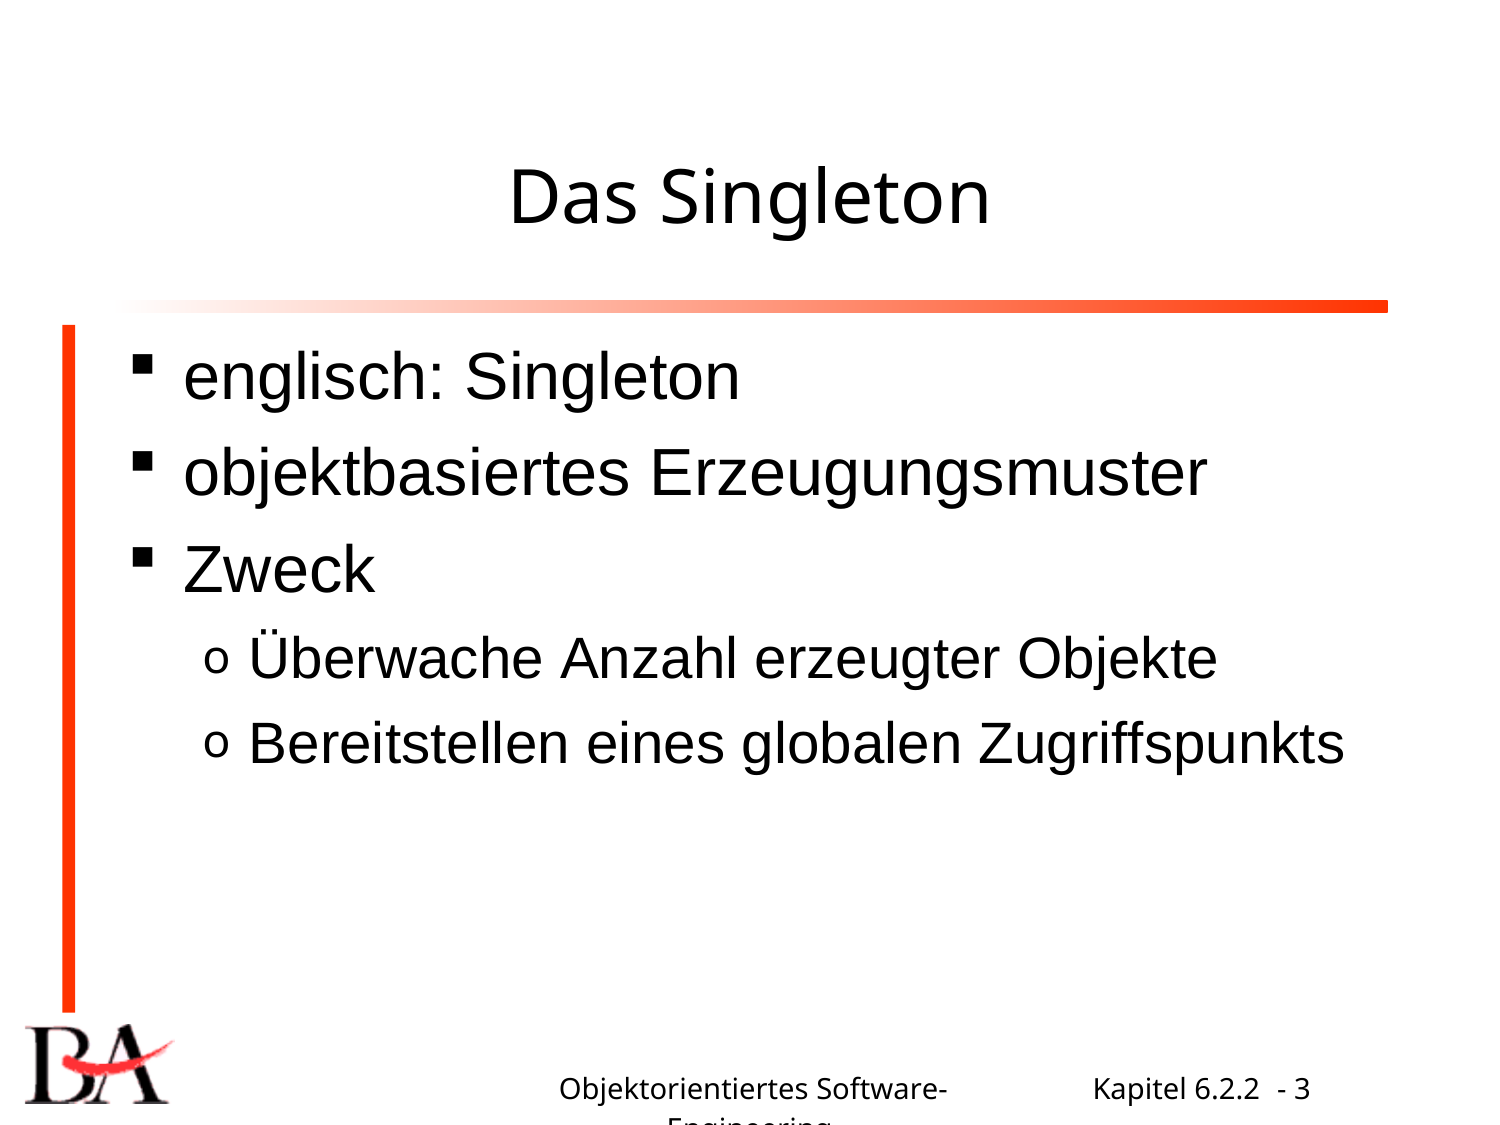

# Das Singleton
englisch: Singleton
objektbasiertes Erzeugungsmuster
Zweck
Überwache Anzahl erzeugter Objekte
Bereitstellen eines globalen Zugriffspunkts
3